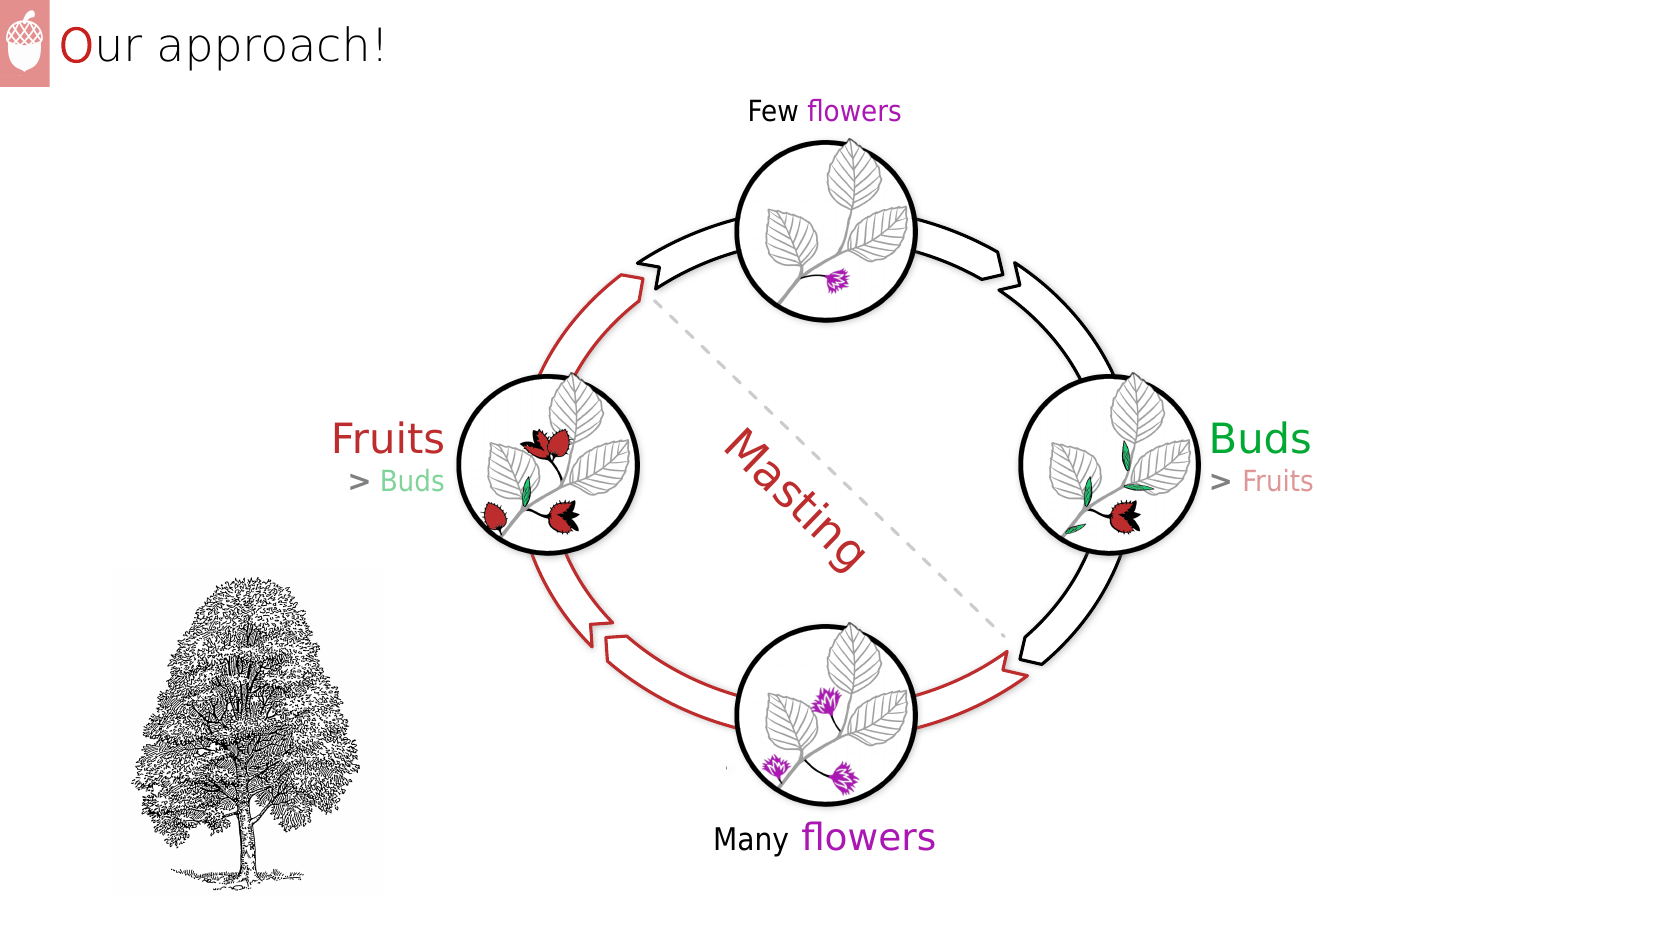

Our approach!
Few flowers
Fruits
> Buds
Buds
> Fruits
Masting
Many flowers